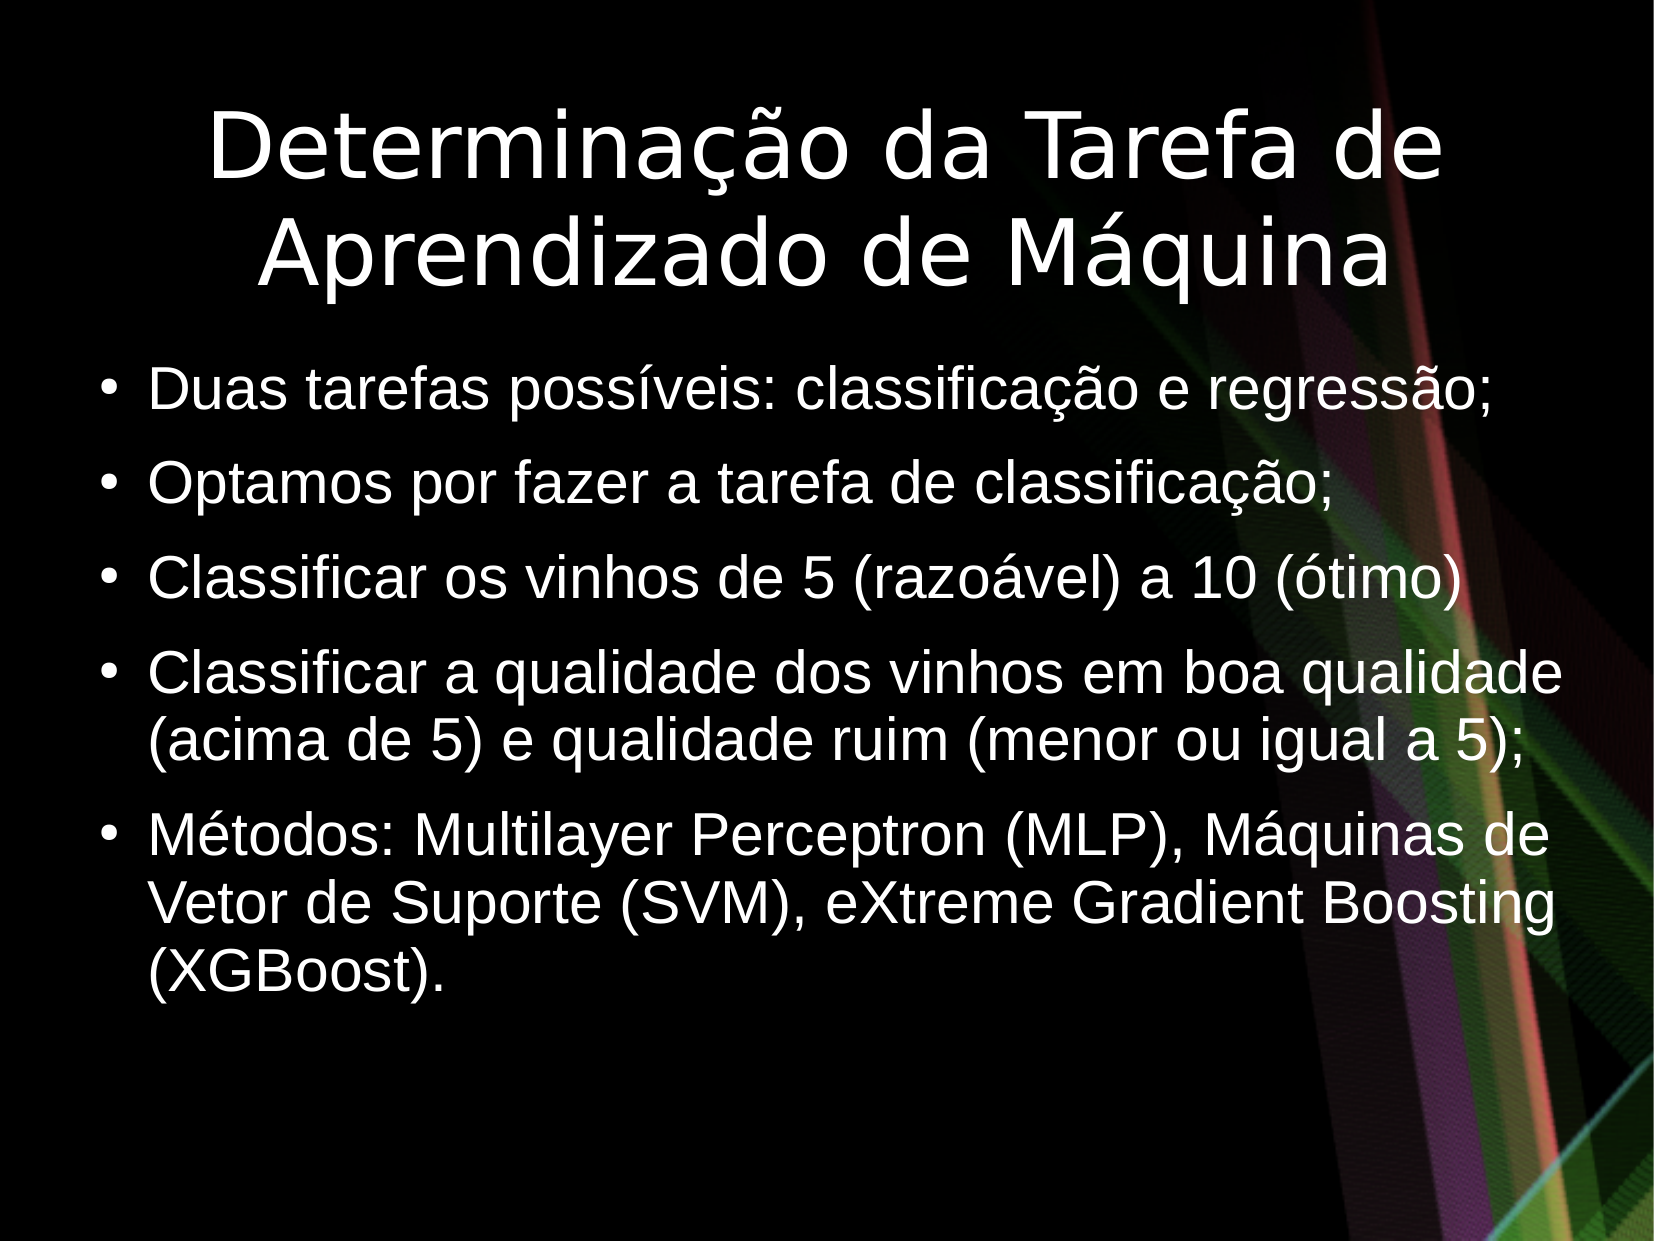

# Determinação da Tarefa de Aprendizado de Máquina
Duas tarefas possíveis: classificação e regressão;
Optamos por fazer a tarefa de classificação;
Classificar os vinhos de 5 (razoável) a 10 (ótimo)
Classificar a qualidade dos vinhos em boa qualidade (acima de 5) e qualidade ruim (menor ou igual a 5);
Métodos: Multilayer Perceptron (MLP), Máquinas de Vetor de Suporte (SVM), eXtreme Gradient Boosting (XGBoost).